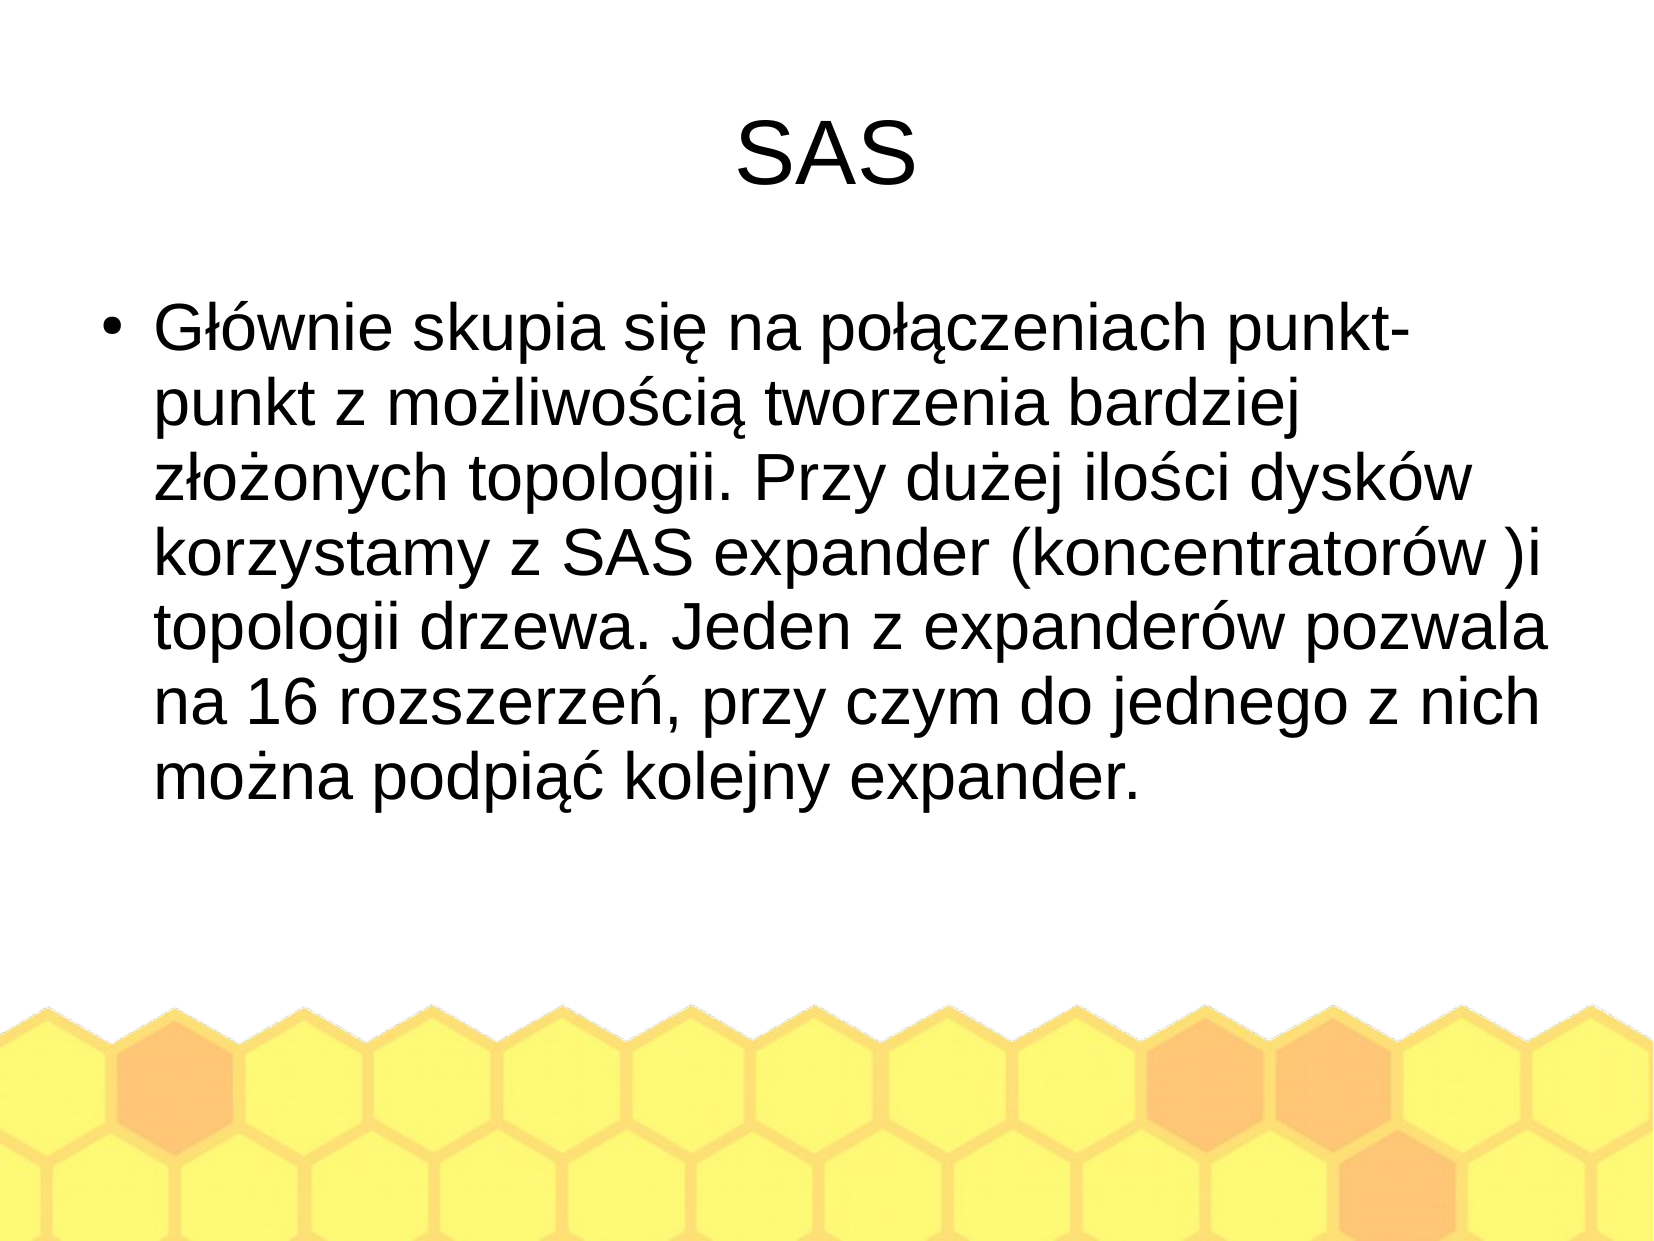

# SAS
Głównie skupia się na połączeniach punkt-punkt z możliwością tworzenia bardziej złożonych topologii. Przy dużej ilości dysków korzystamy z SAS expander (koncentratorów )i topologii drzewa. Jeden z expanderów pozwala na 16 rozszerzeń, przy czym do jednego z nich można podpiąć kolejny expander.